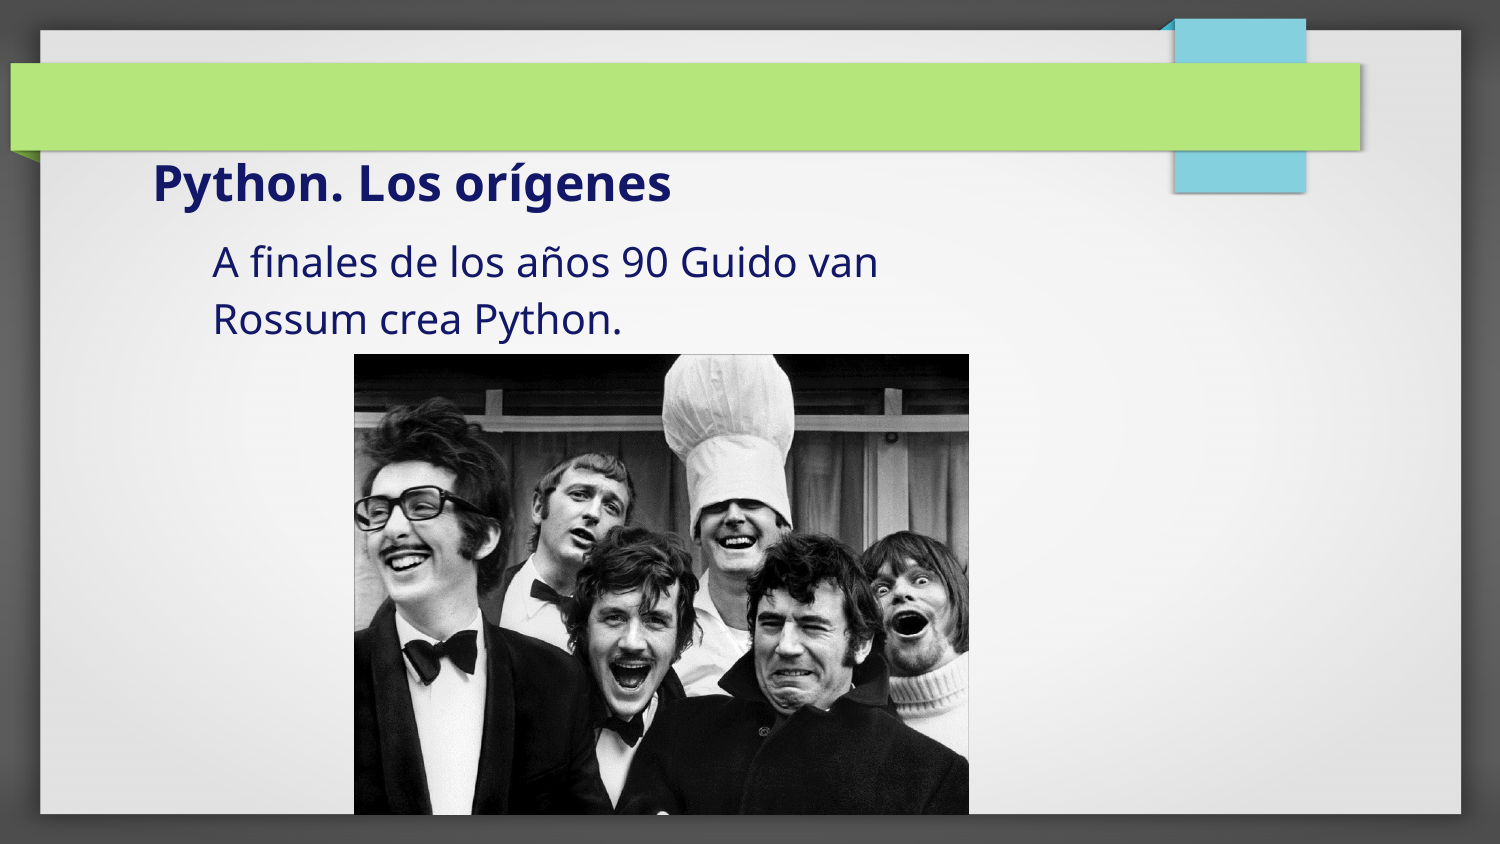

# Python. Los orígenes
A finales de los años 90 Guido van Rossum crea Python.